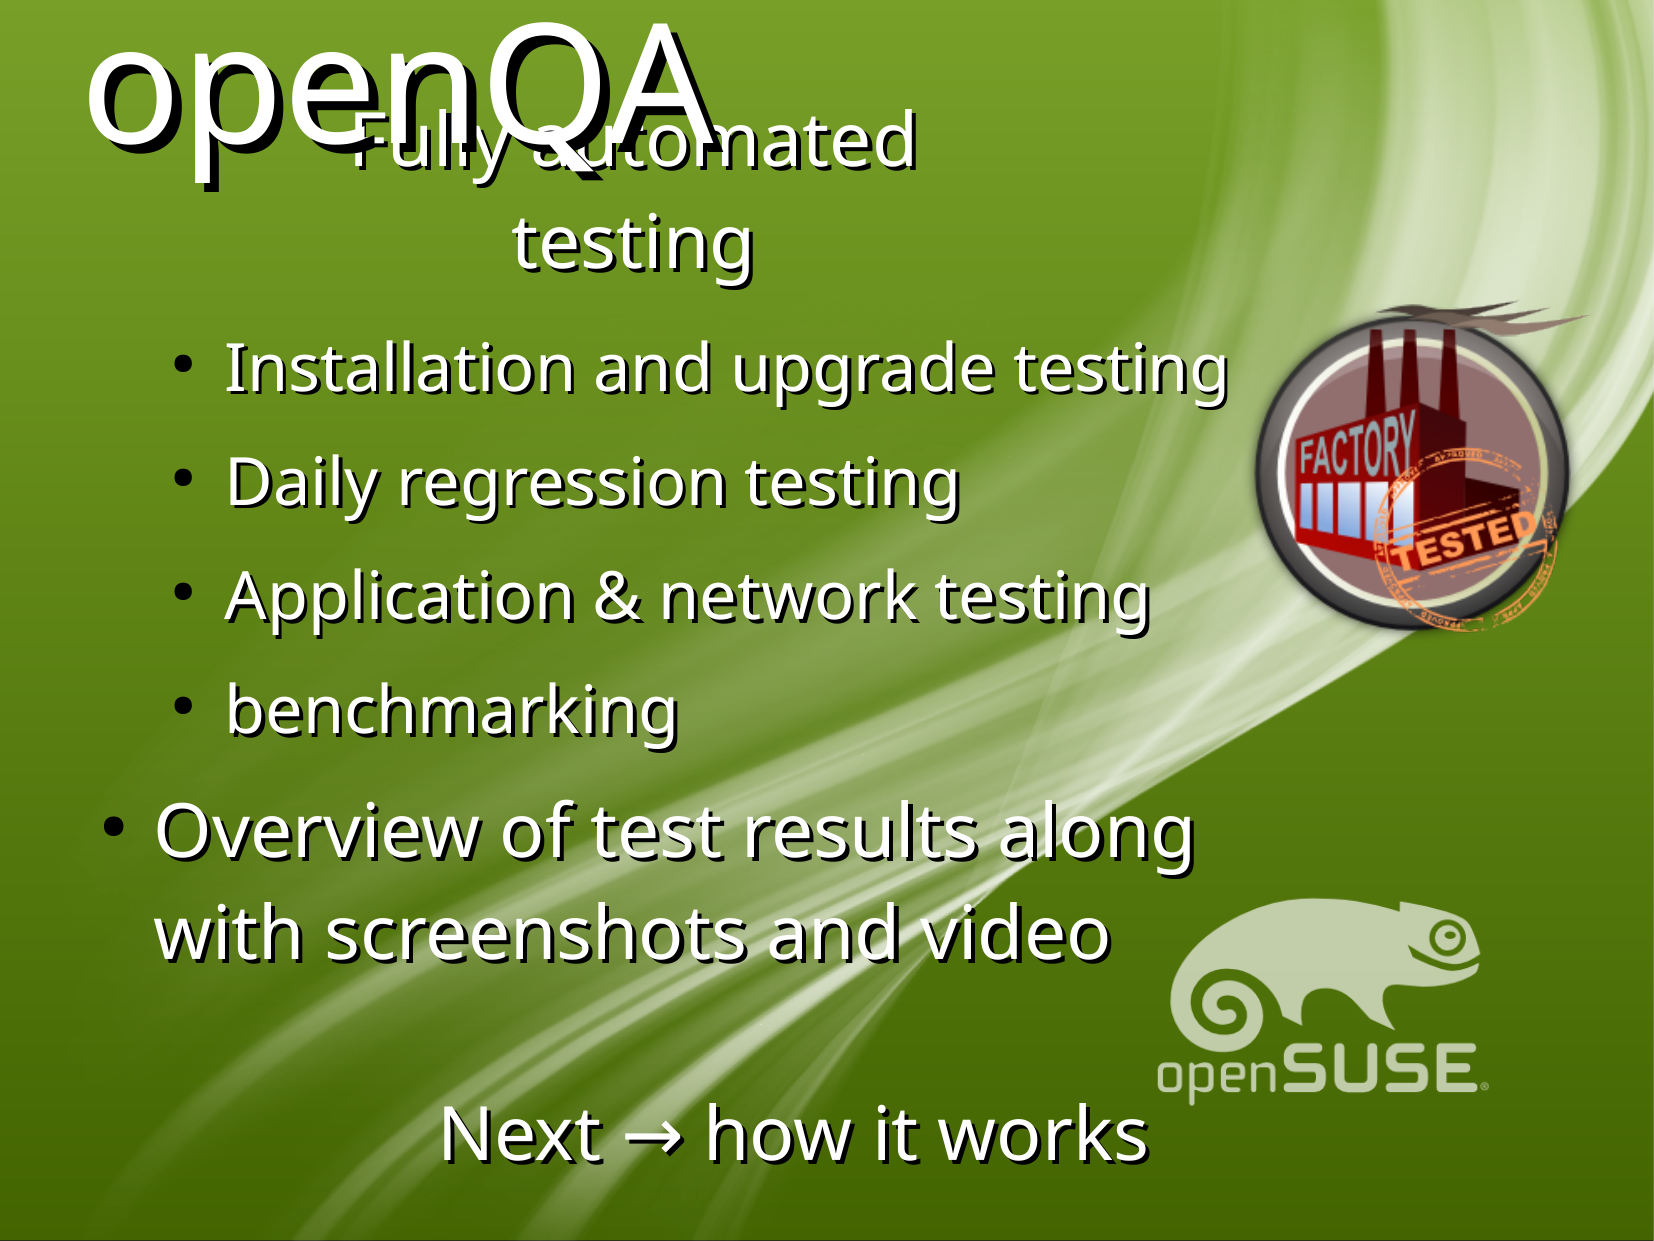

openQA
# Fully automated testing
Installation and upgrade testing
Daily regression testing
Application & network testing
benchmarking
Overview of test results along with screenshots and video
Next → how it works